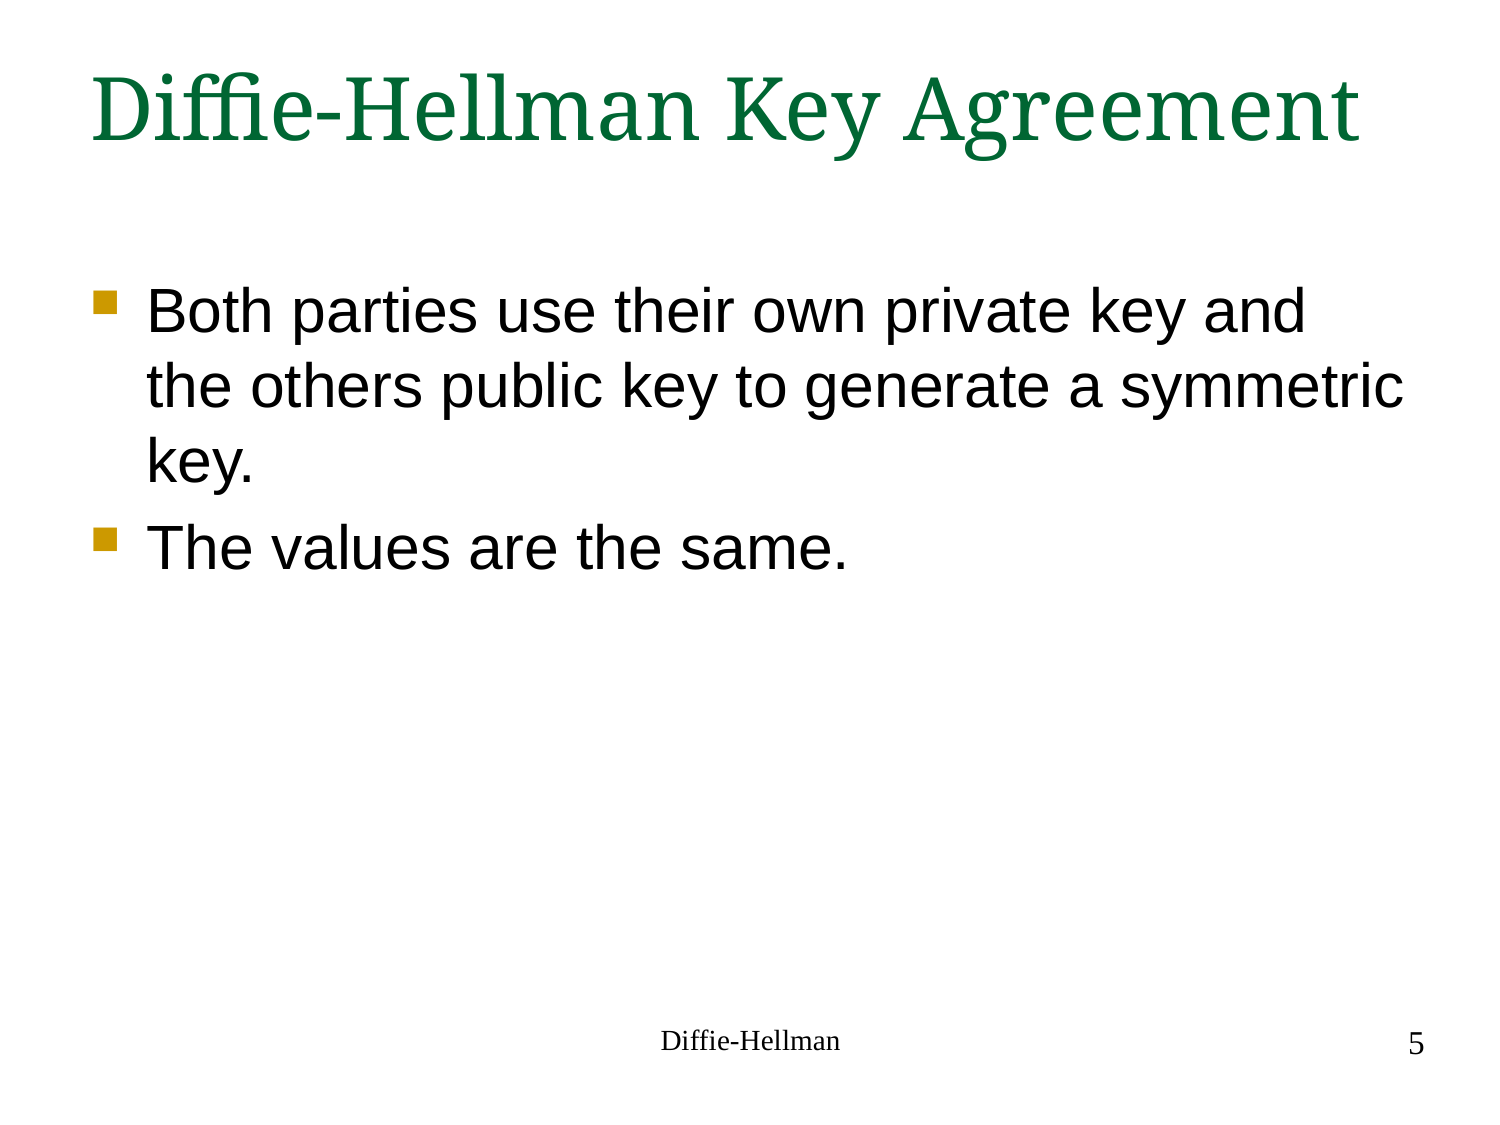

# Diffie-Hellman Key Agreement
Both parties use their own private key and the others public key to generate a symmetric key.
The values are the same.
Diffie-Hellman
5